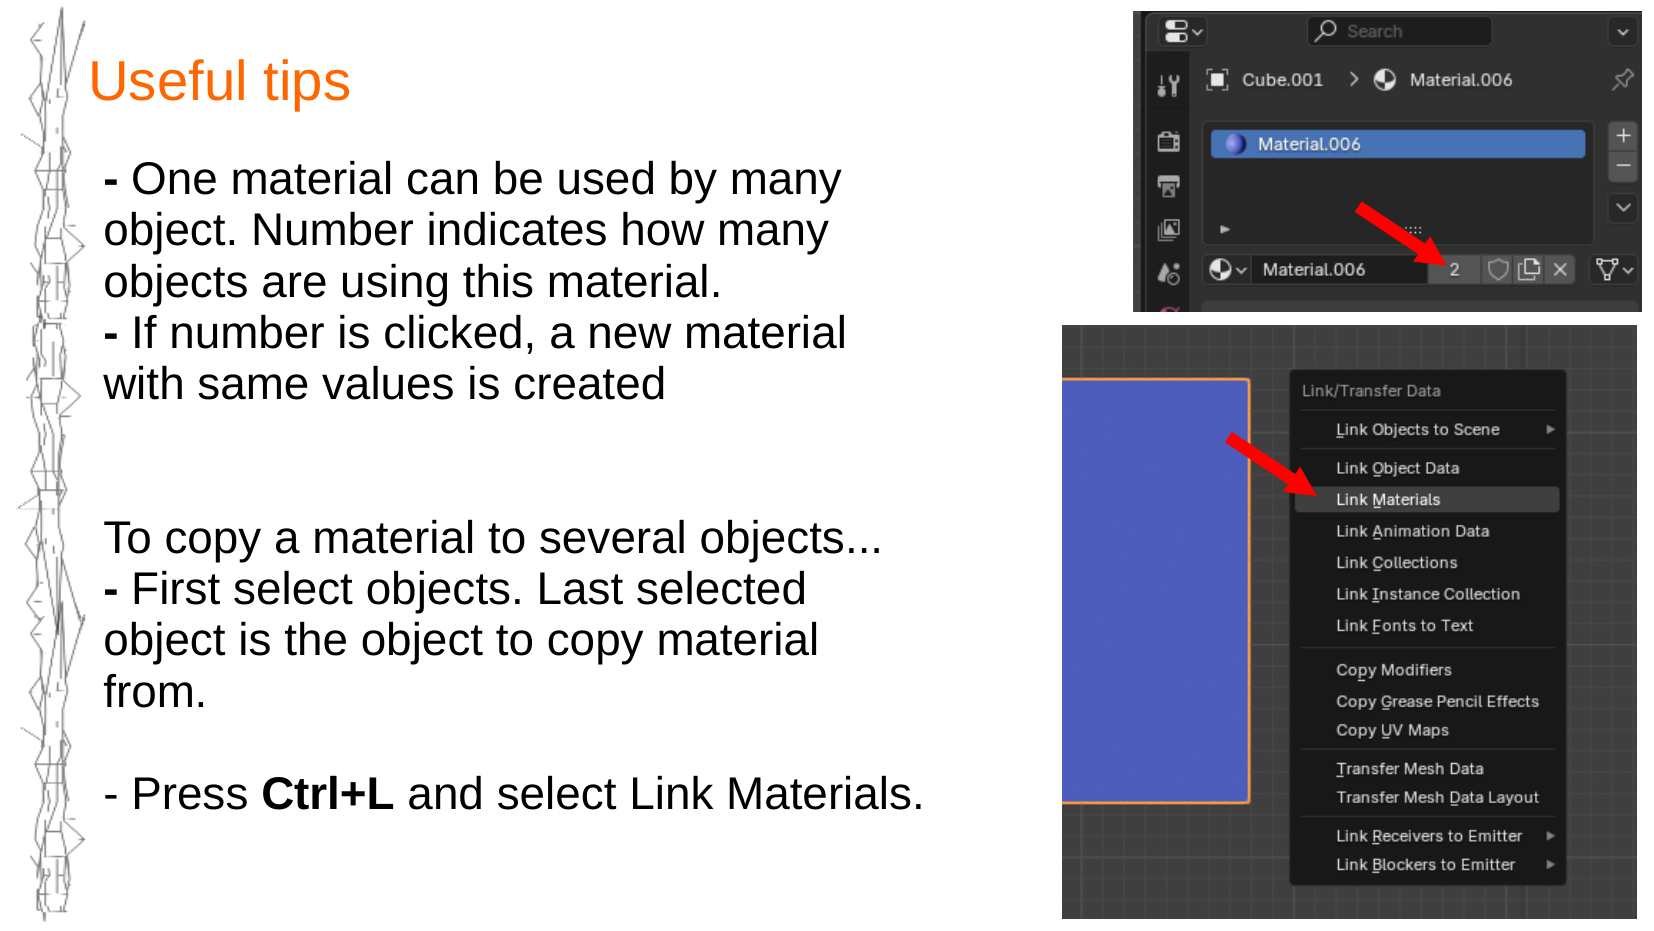

# Useful tips
- One material can be used by many object. Number indicates how many objects are using this material.
- If number is clicked, a new material with same values is created
To copy a material to several objects...
- First select objects. Last selected object is the object to copy material from.
- Press Ctrl+L and select Link Materials.
7